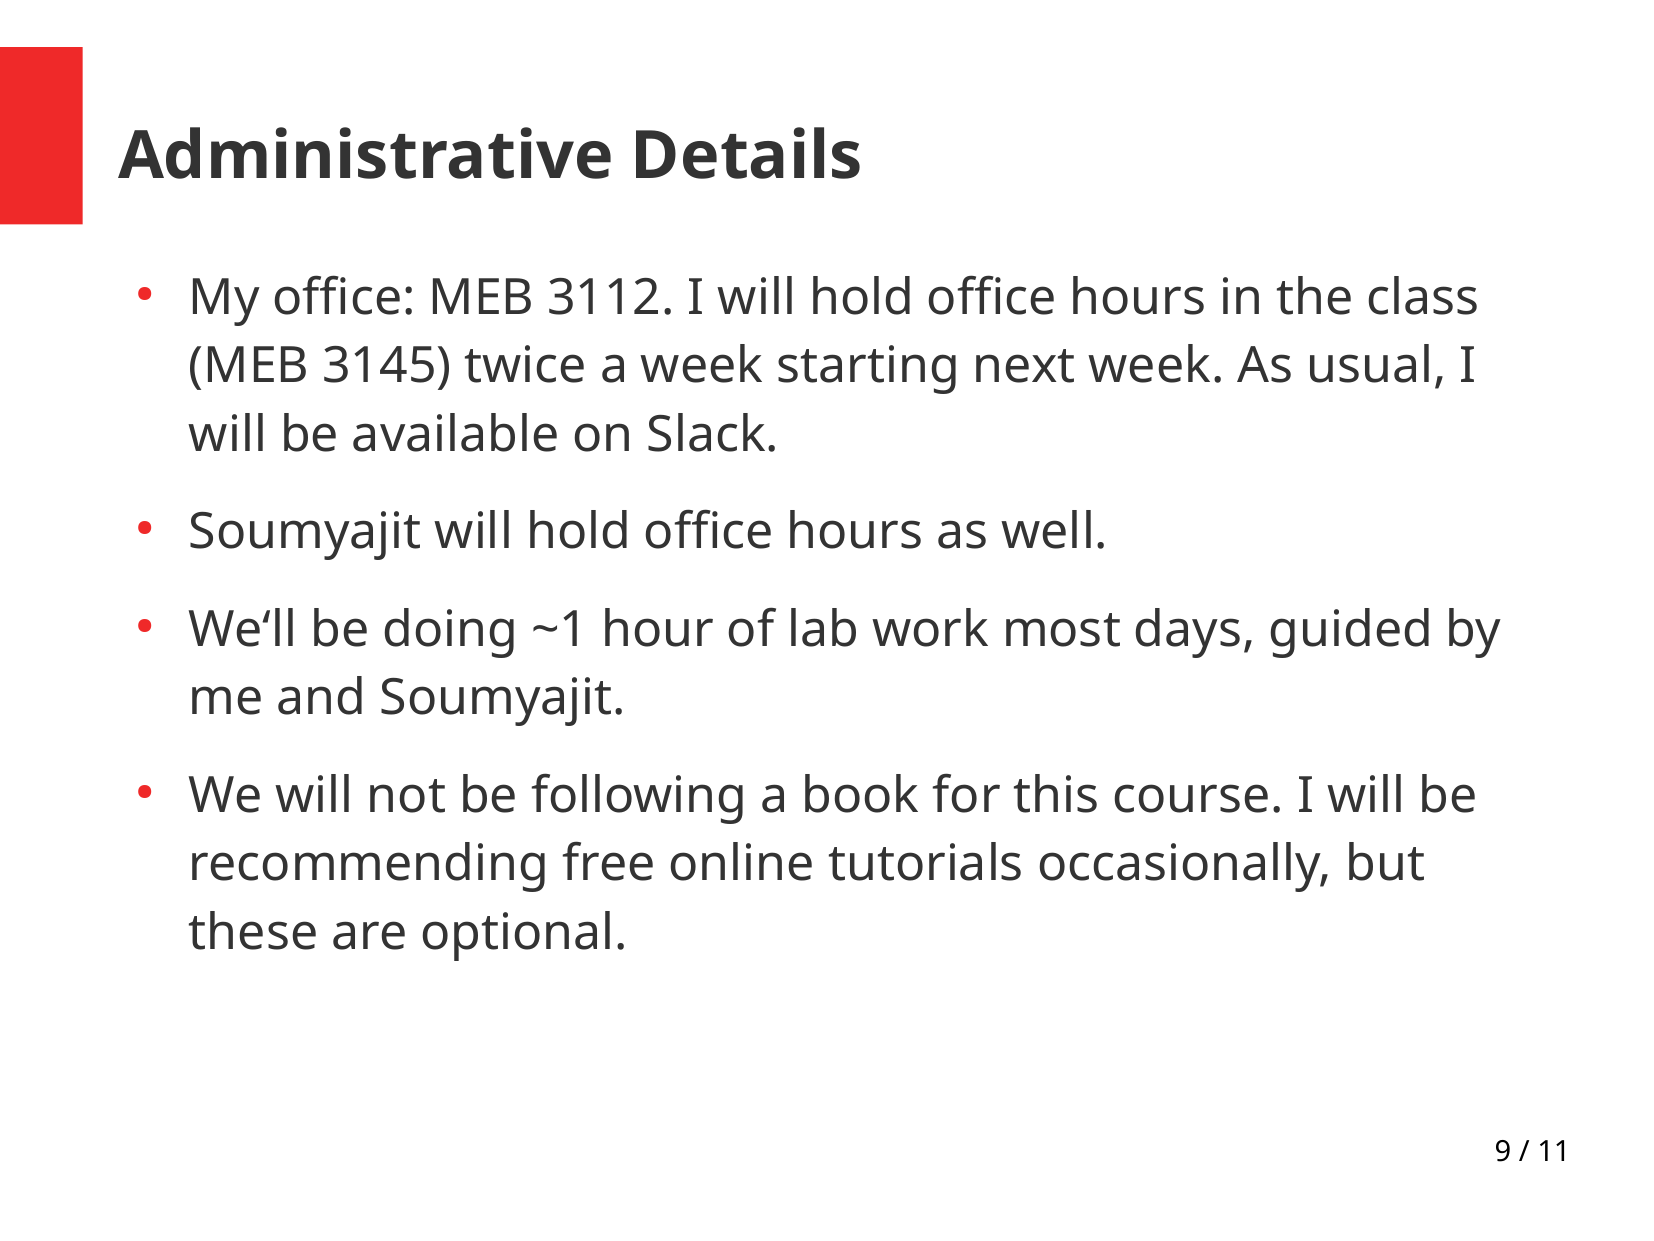

# Administrative Details
My office: MEB 3112. I will hold office hours in the class (MEB 3145) twice a week starting next week. As usual, I will be available on Slack.
Soumyajit will hold office hours as well.
We‘ll be doing ~1 hour of lab work most days, guided by me and Soumyajit.
We will not be following a book for this course. I will be recommending free online tutorials occasionally, but these are optional.
9